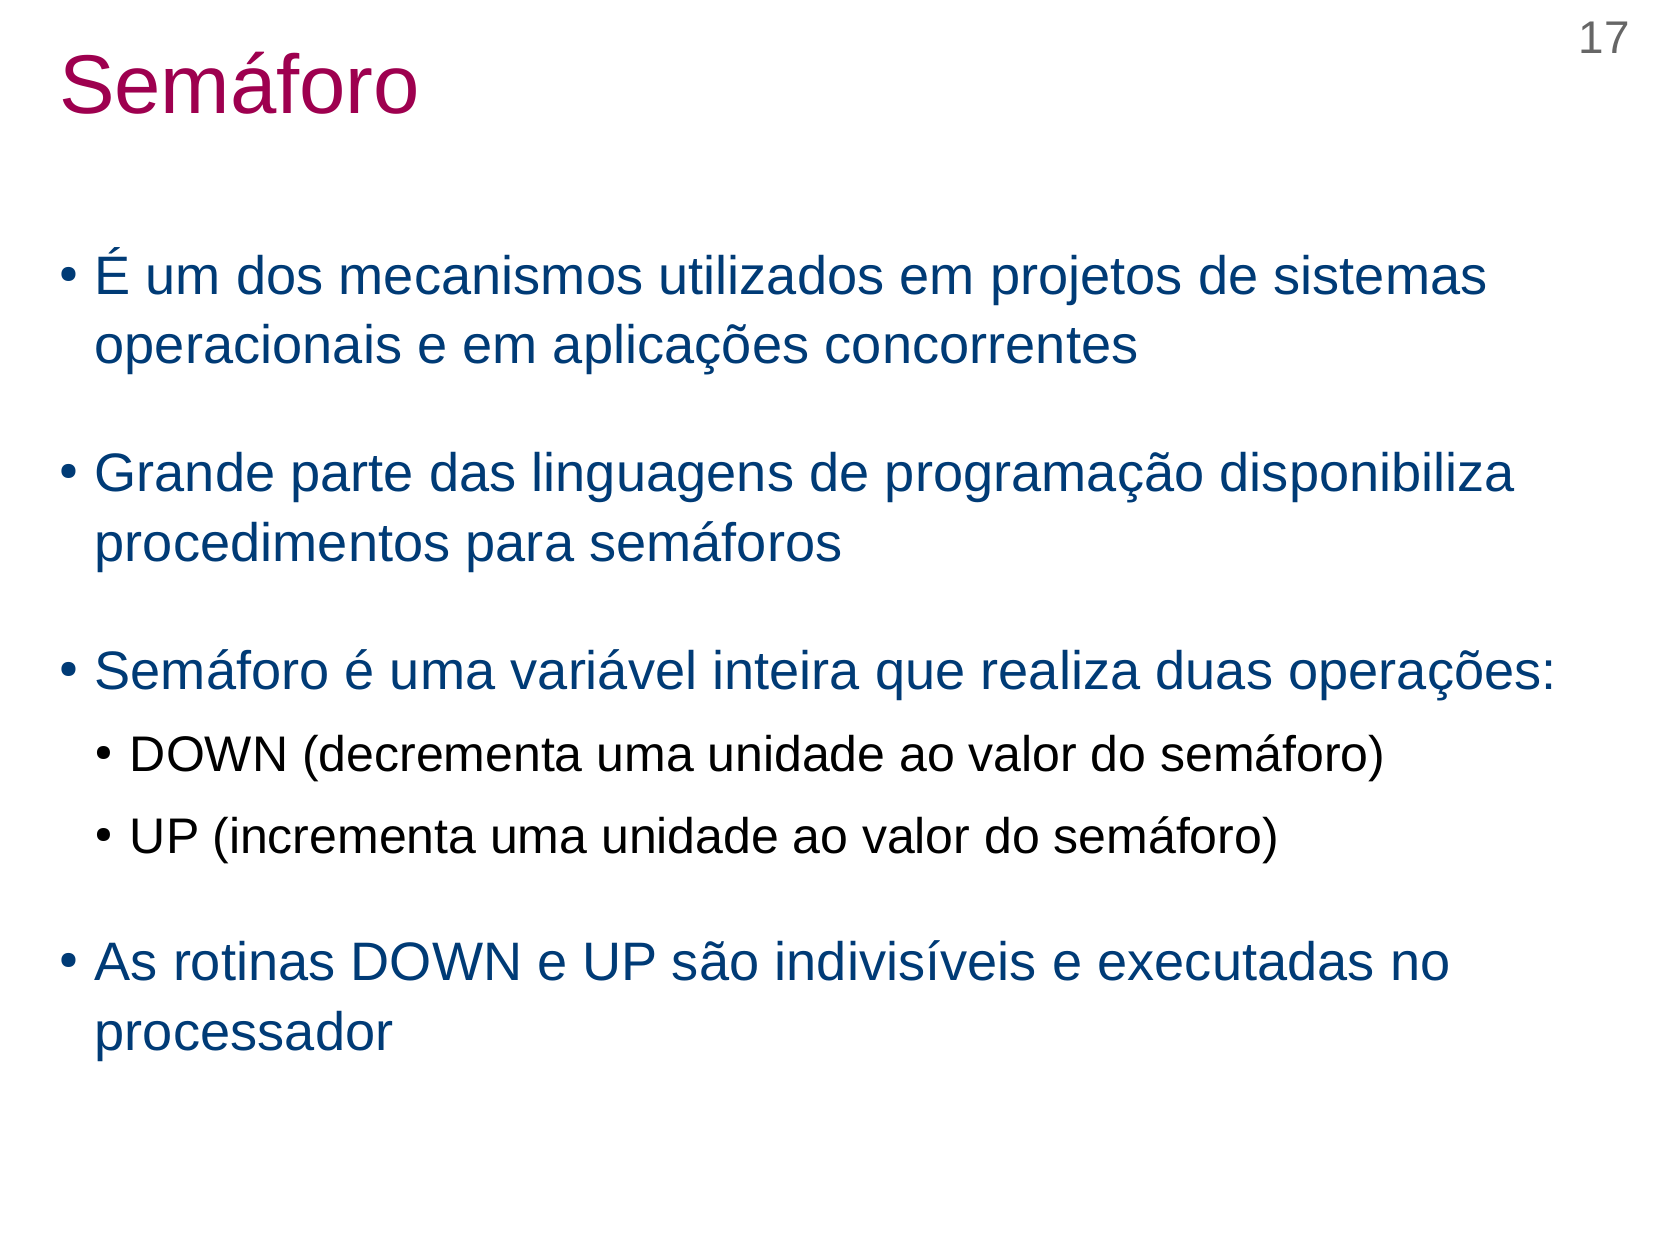

17
# Semáforo
É um dos mecanismos utilizados em projetos de sistemas operacionais e em aplicações concorrentes
Grande parte das linguagens de programação disponibiliza procedimentos para semáforos
Semáforo é uma variável inteira que realiza duas operações:
DOWN (decrementa uma unidade ao valor do semáforo)
UP (incrementa uma unidade ao valor do semáforo)
As rotinas DOWN e UP são indivisíveis e executadas no processador